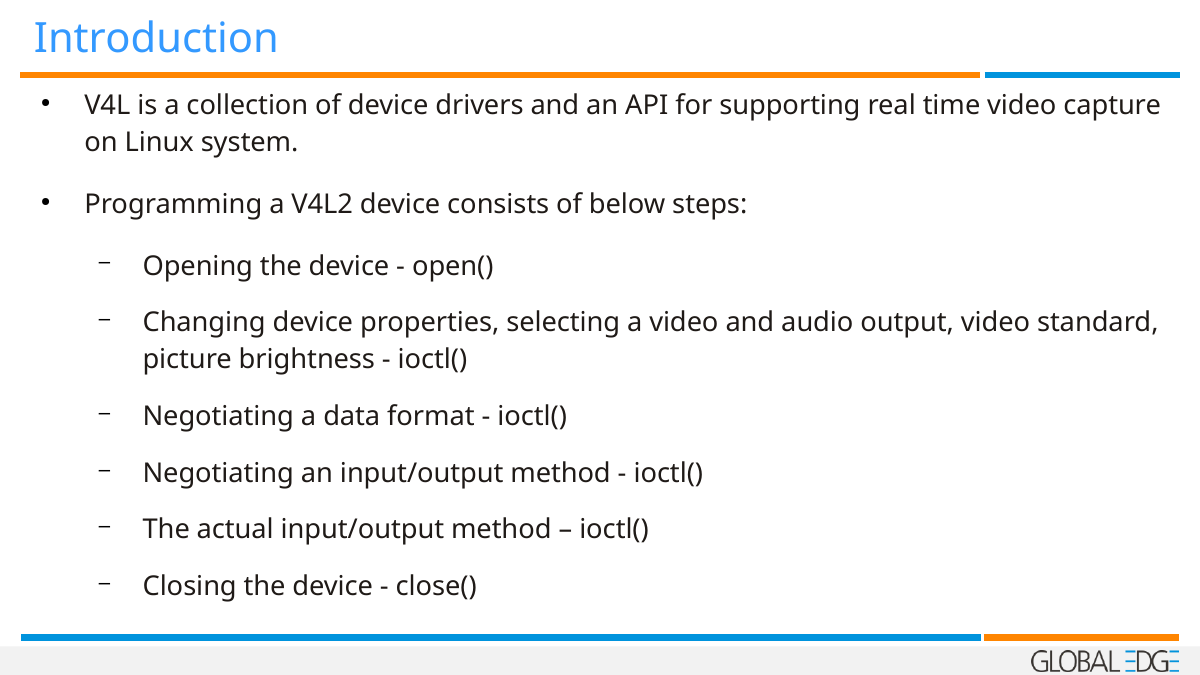

# Introduction
V4L is a collection of device drivers and an API for supporting real time video capture on Linux system.
Programming a V4L2 device consists of below steps:
Opening the device - open()
Changing device properties, selecting a video and audio output, video standard, picture brightness - ioctl()
Negotiating a data format - ioctl()
Negotiating an input/output method - ioctl()
The actual input/output method – ioctl()
Closing the device - close()